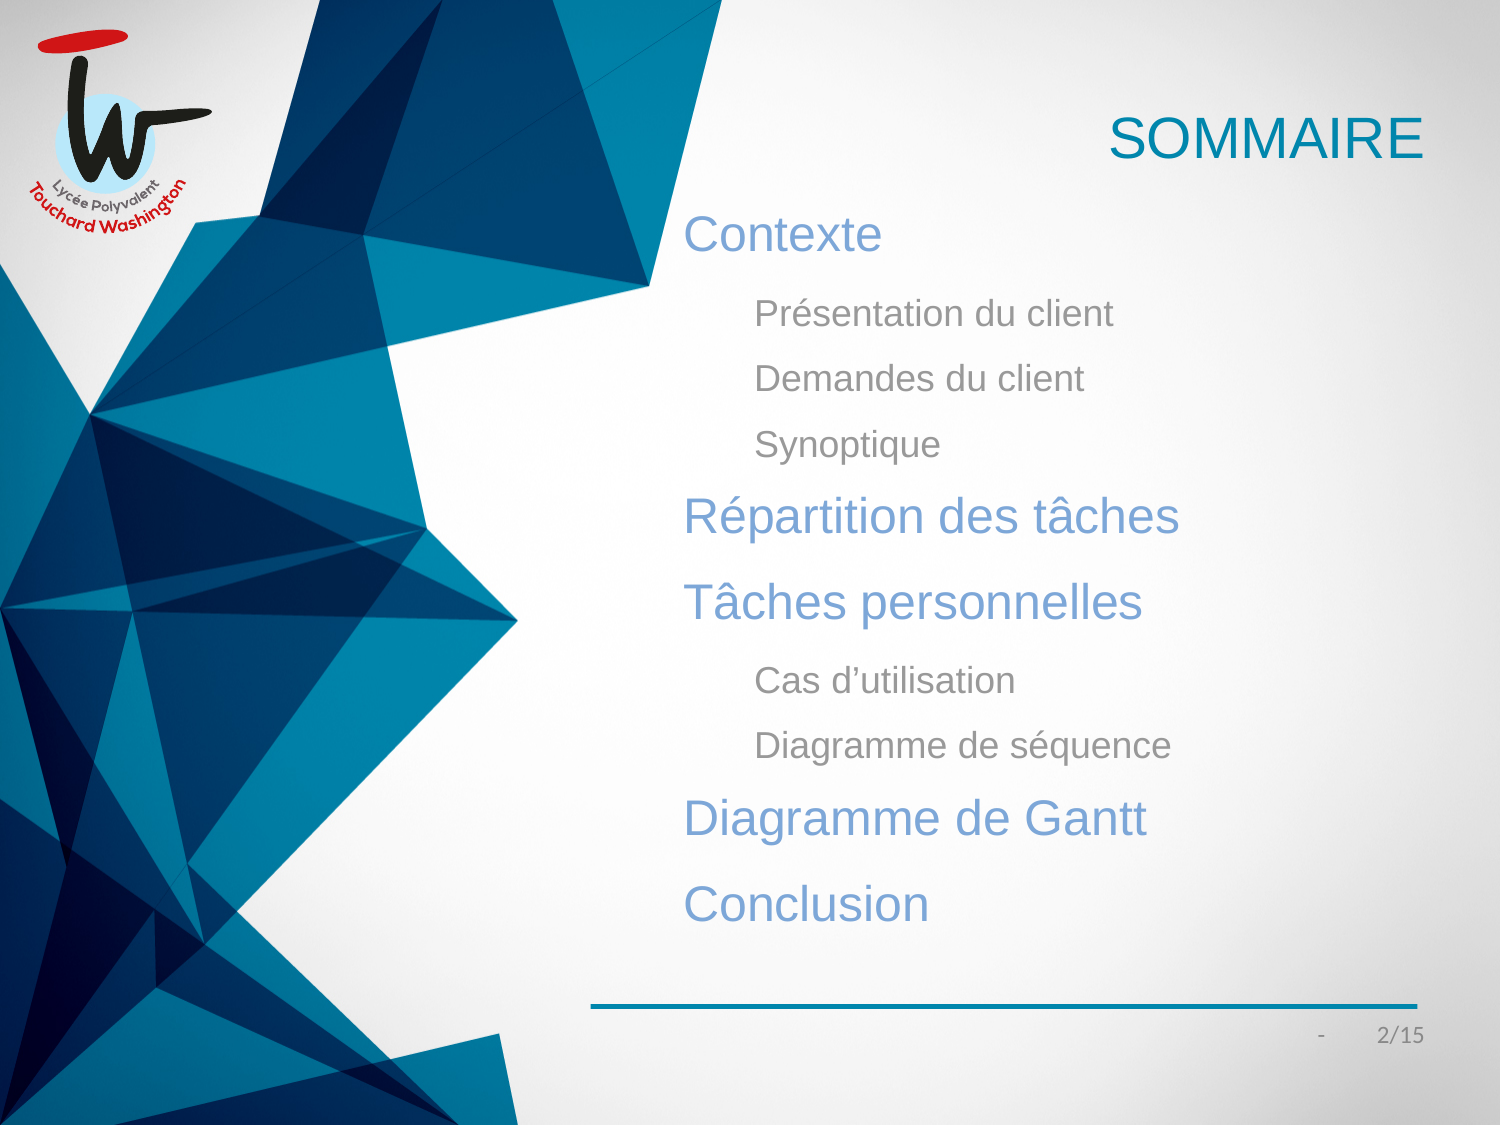

# SOMMAIRE
Contexte
Présentation du client
Demandes du client
Synoptique
Répartition des tâches
Tâches personnelles
Cas d’utilisation
Diagramme de séquence
Diagramme de Gantt
Conclusion
2